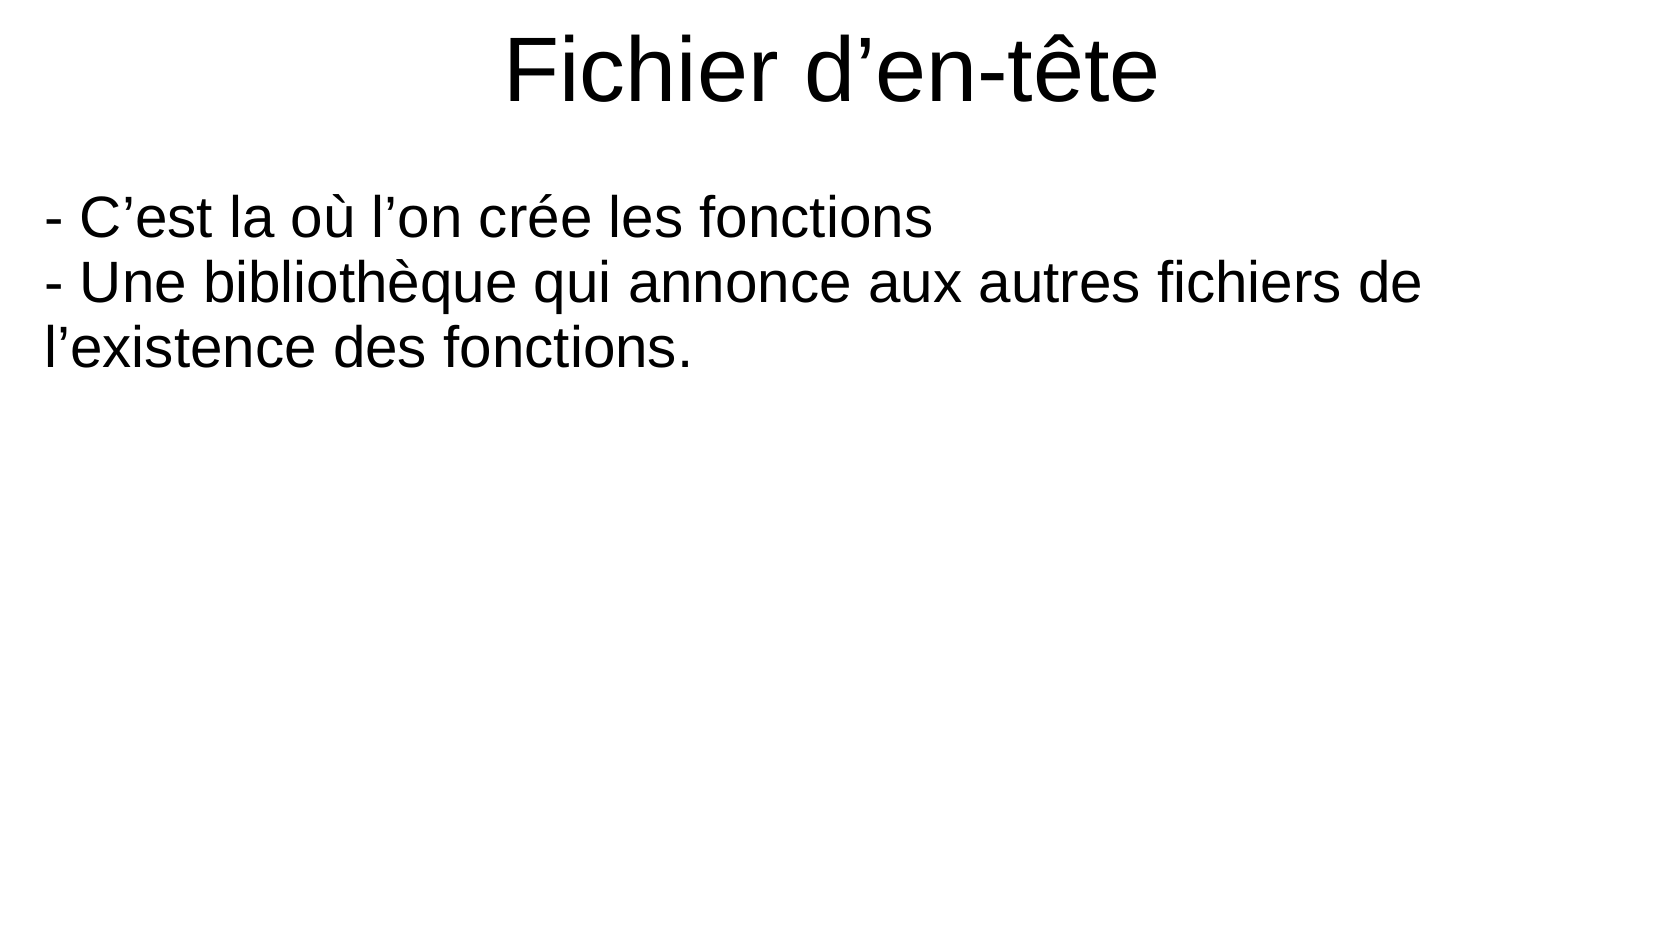

# Fichier d’en-tête
- C’est la où l’on crée les fonctions
- Une bibliothèque qui annonce aux autres fichiers de
l’existence des fonctions.